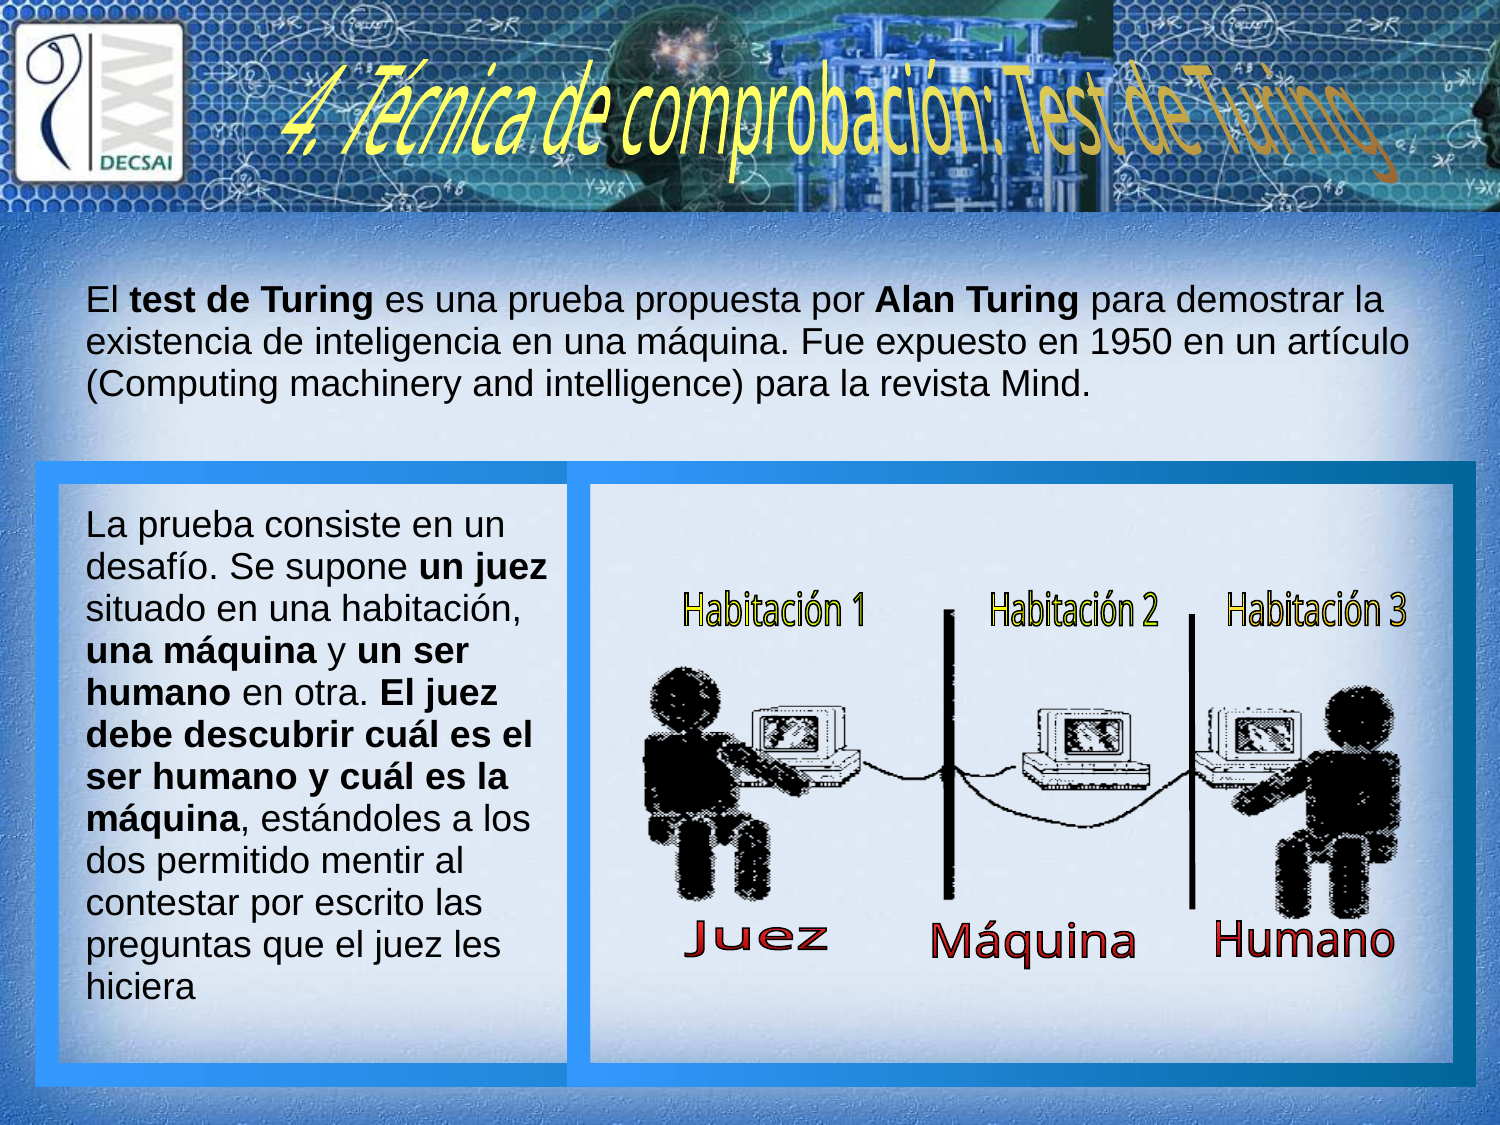

4. Técnica de comprobación: Test de Turing
El test de Turing es una prueba propuesta por Alan Turing para demostrar la existencia de inteligencia en una máquina. Fue expuesto en 1950 en un artículo (Computing machinery and intelligence) para la revista Mind.
La prueba consiste en un desafío. Se supone un juez situado en una habitación, una máquina y un ser humano en otra. El juez debe descubrir cuál es el ser humano y cuál es la máquina, estándoles a los dos permitido mentir al contestar por escrito las preguntas que el juez les hiciera
Habitación 1
Habitación 2
Habitación 3
Juez
Máquina
Humano